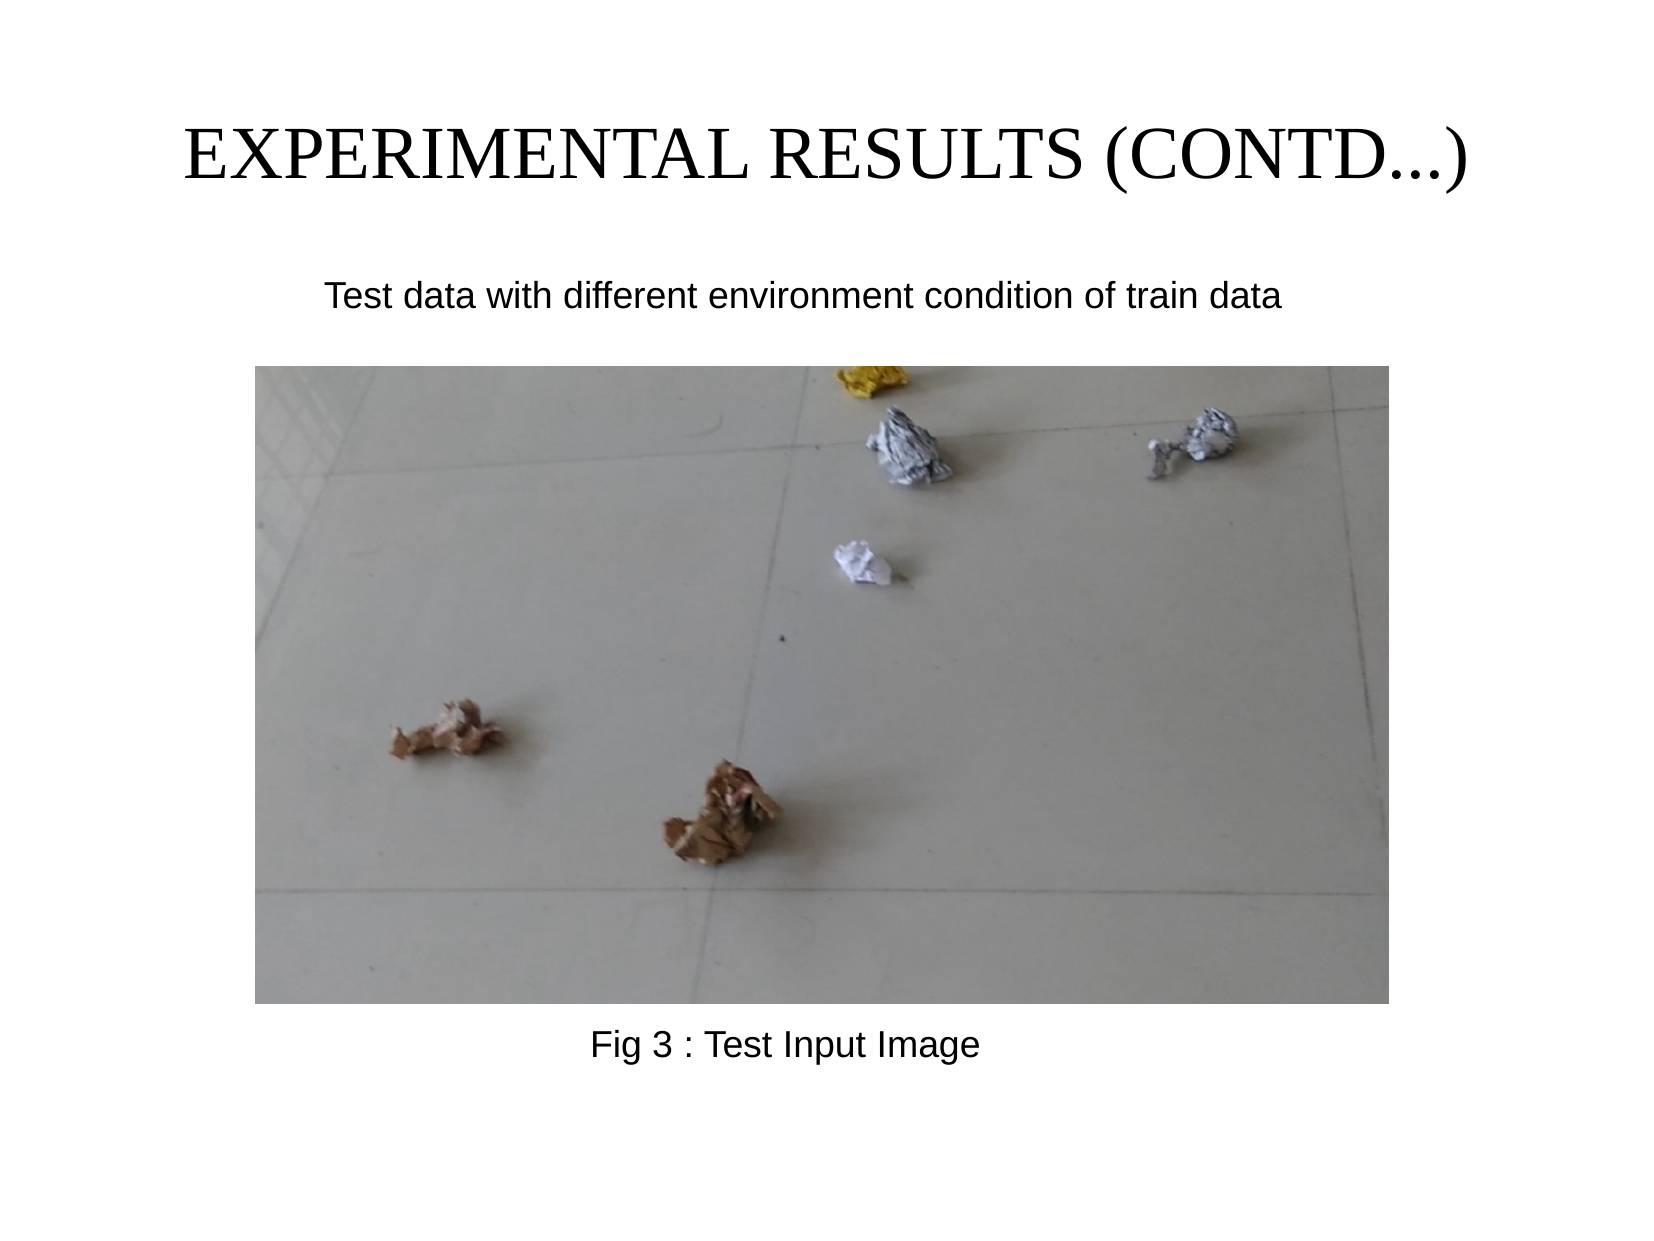

# EXPERIMENTAL RESULTS (CONTD...)
Test data with different environment condition of train data
Fig 3 : Test Input Image